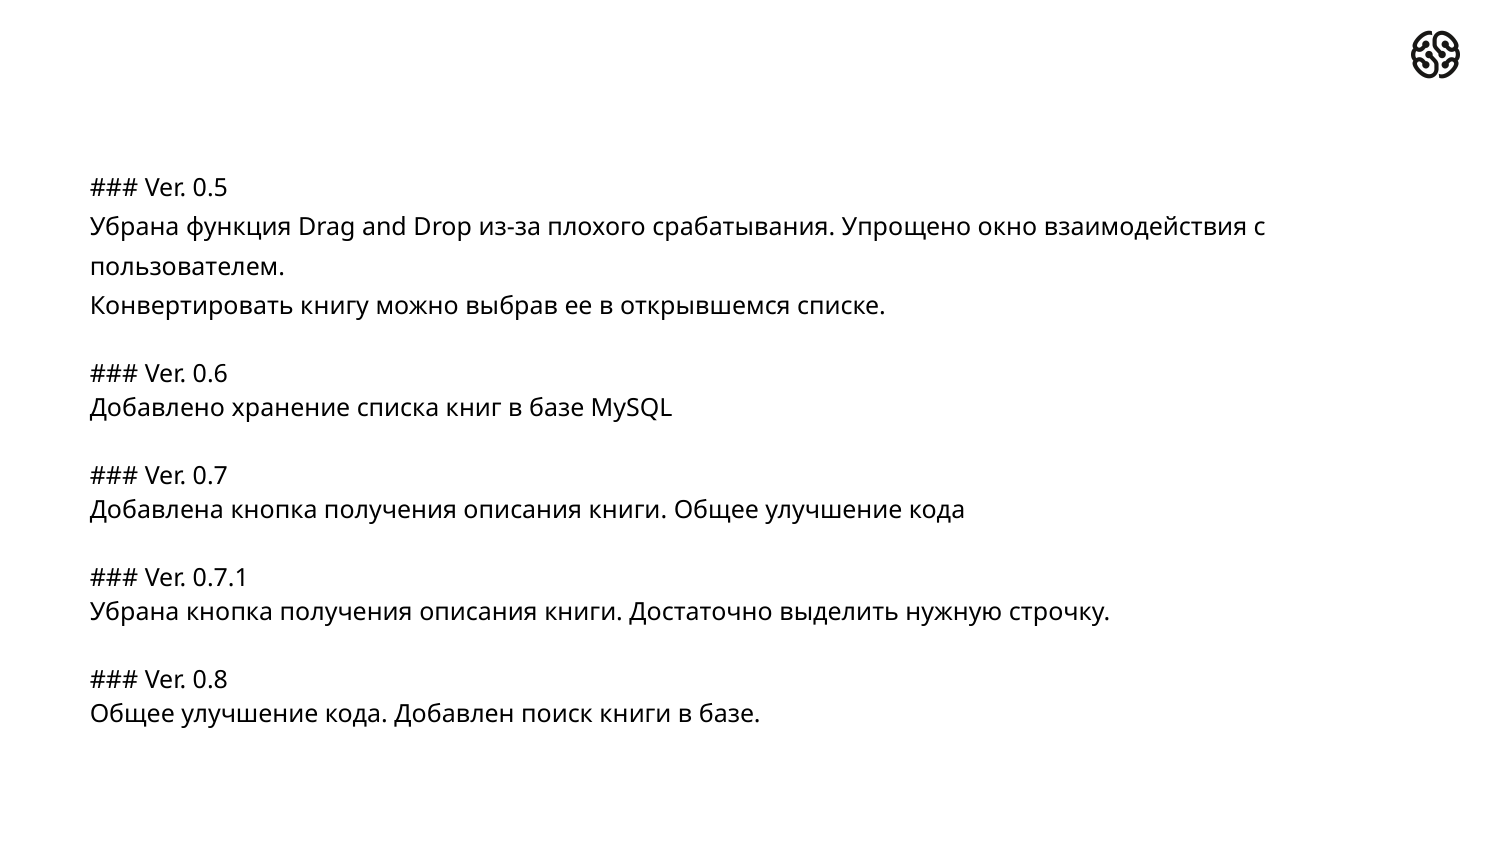

### Ver. 0.5
Убрана функция Drag and Drop из-за плохого срабатывания. Упрощено окно взаимодействия с пользователем.
Конвертировать книгу можно выбрав ее в открывшемся списке.
### Ver. 0.6
Добавлено хранение списка книг в базе MySQL
### Ver. 0.7
Добавлена кнопка получения описания книги. Общее улучшение кода
### Ver. 0.7.1
Убрана кнопка получения описания книги. Достаточно выделить нужную строчку.
### Ver. 0.8
Общее улучшение кода. Добавлен поиск книги в базе.